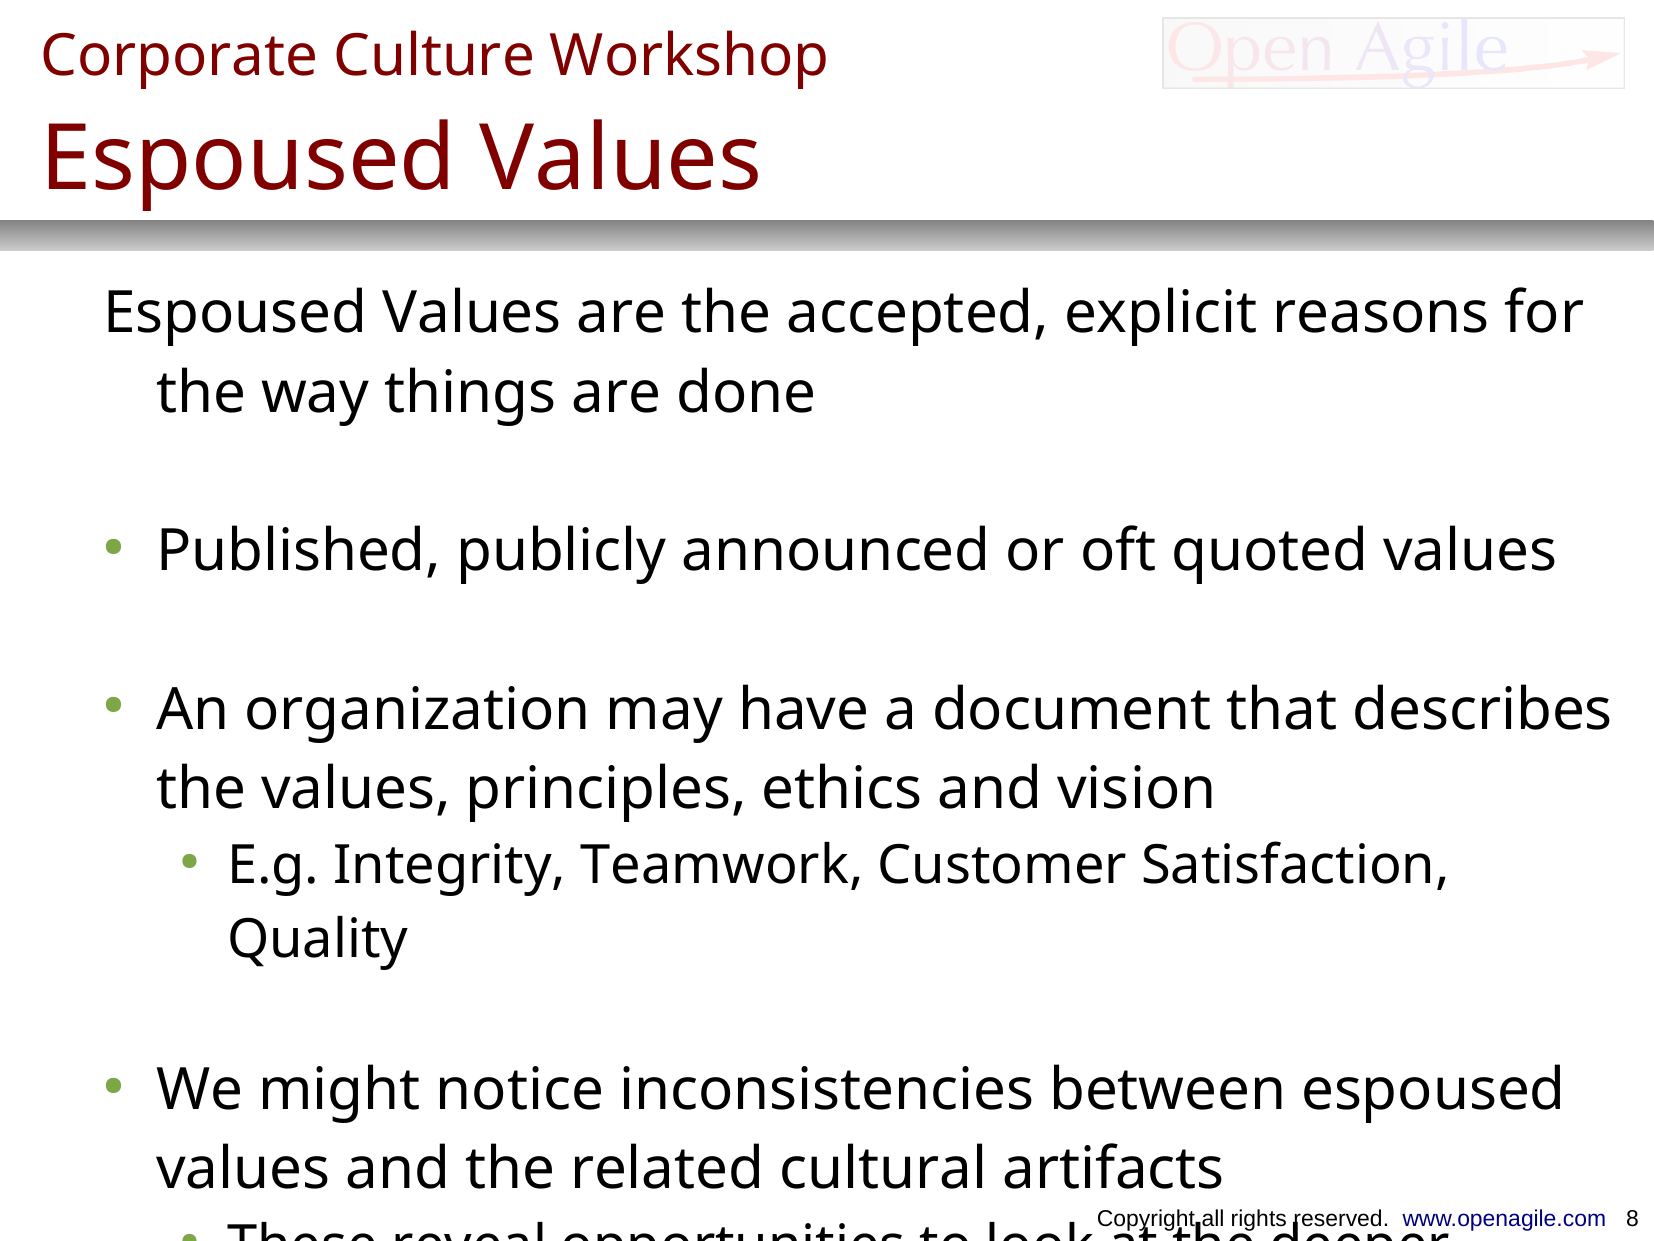

# Corporate Culture Workshop Espoused Values
Espoused Values are the accepted, explicit reasons for the way things are done
Published, publicly announced or oft quoted values
An organization may have a document that describes the values, principles, ethics and vision
E.g. Integrity, Teamwork, Customer Satisfaction, Quality
We might notice inconsistencies between espoused values and the related cultural artifacts
These reveal opportunities to look at the deeper assumptions driving that culture